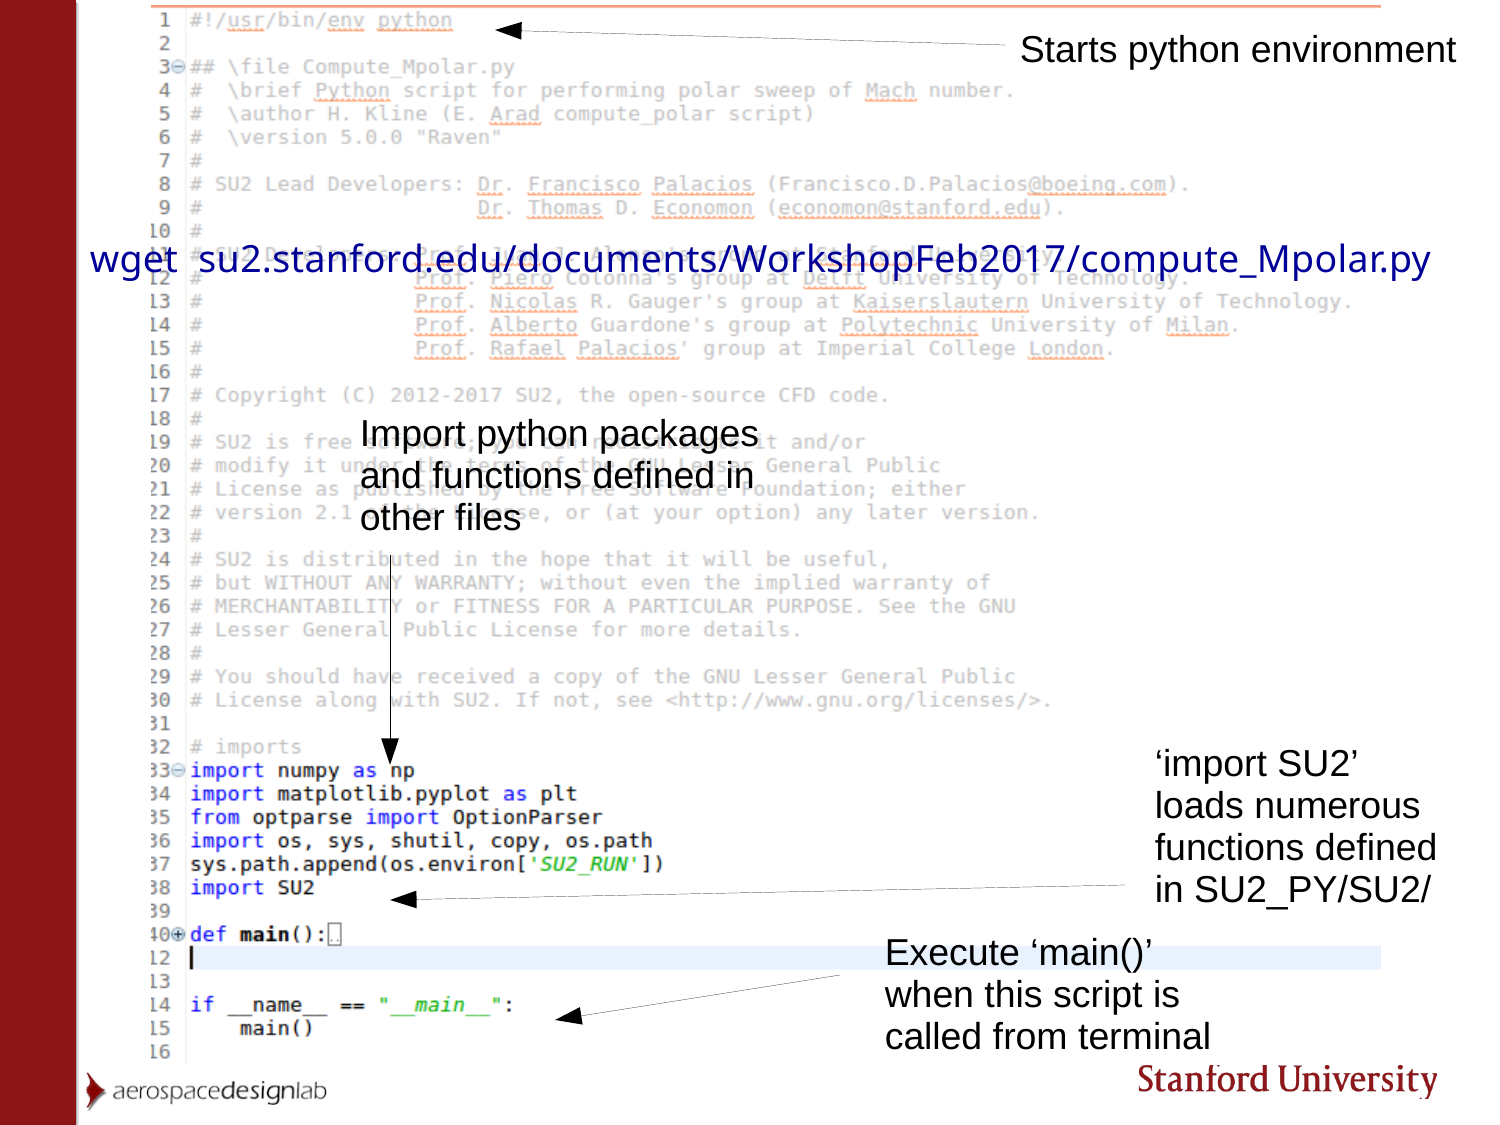

Starts python environment
wget su2.stanford.edu/documents/WorkshopFeb2017/compute_Mpolar.py
Import python packages and functions defined in other files
‘import SU2’ loads numerous functions defined in SU2_PY/SU2/
Execute ‘main()’ when this script is called from terminal